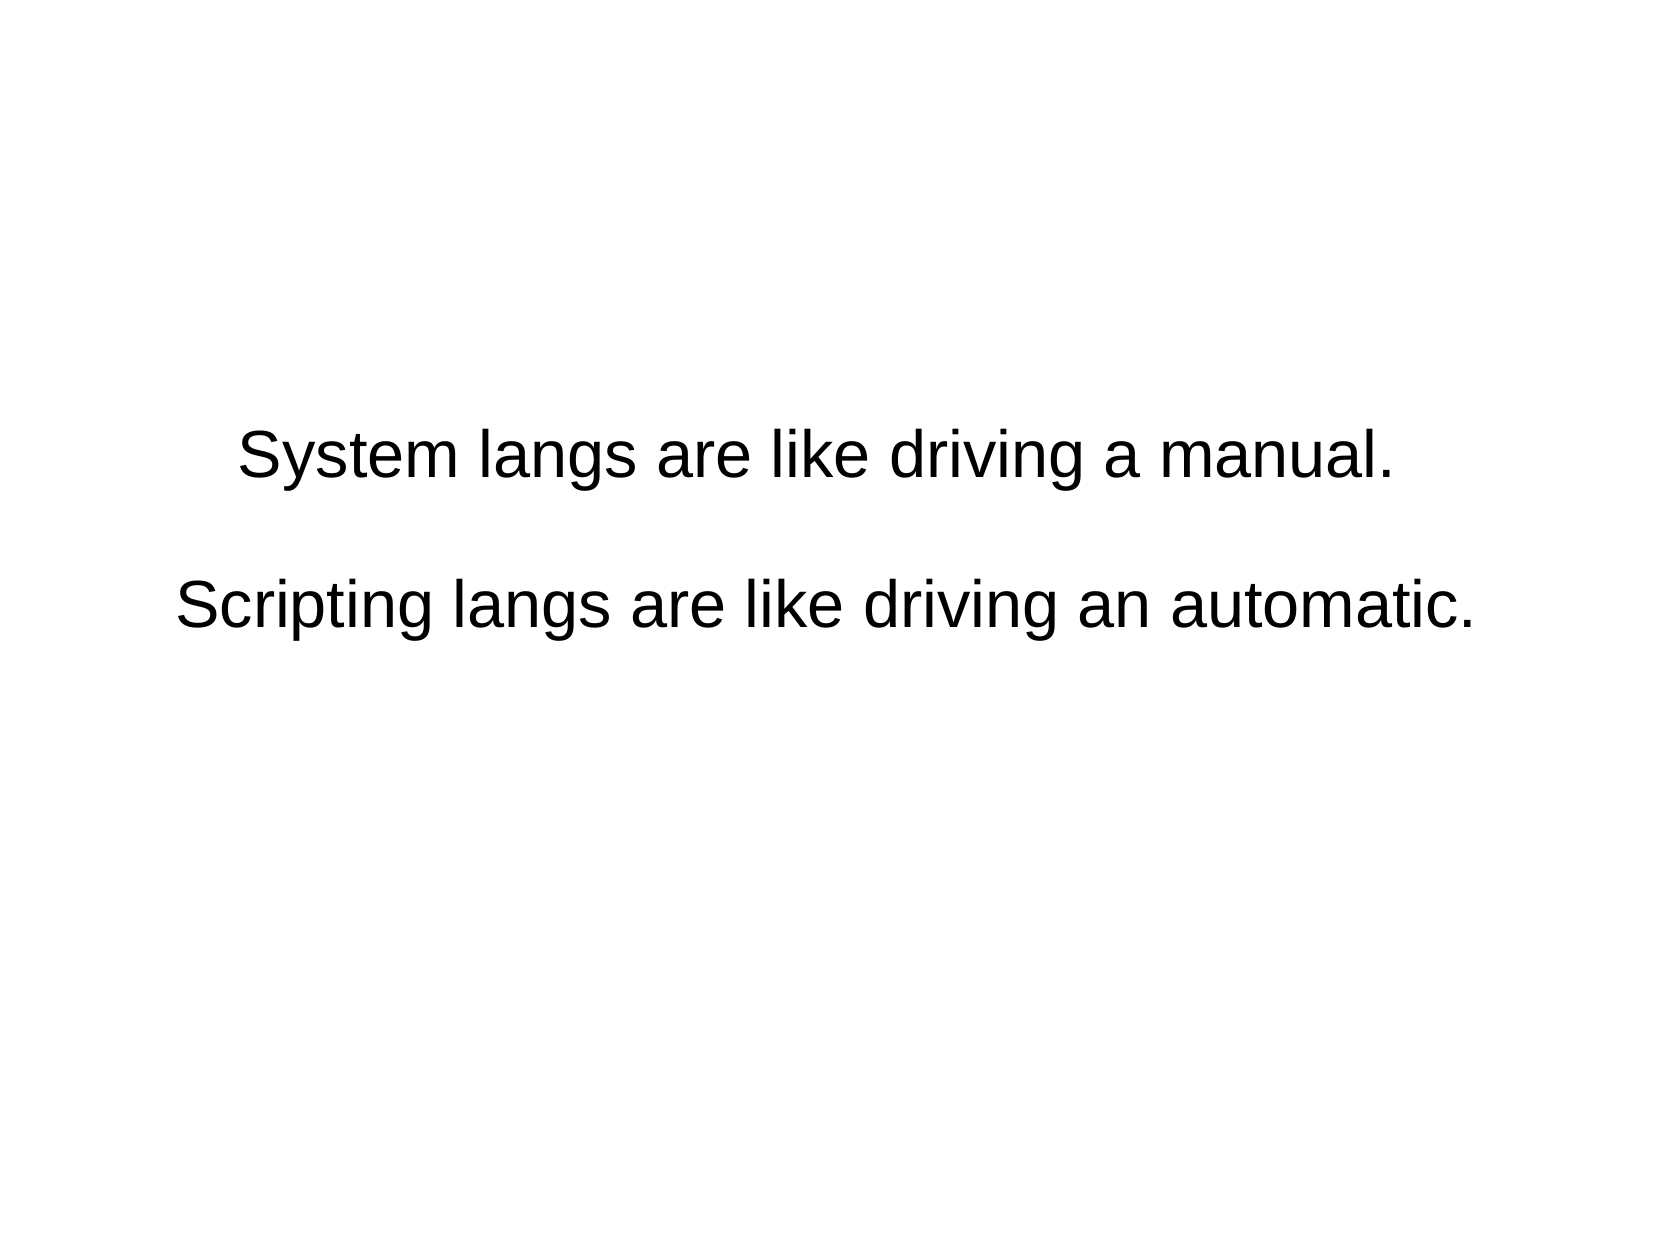

# System langs are like driving a manual.
Scripting langs are like driving an automatic.